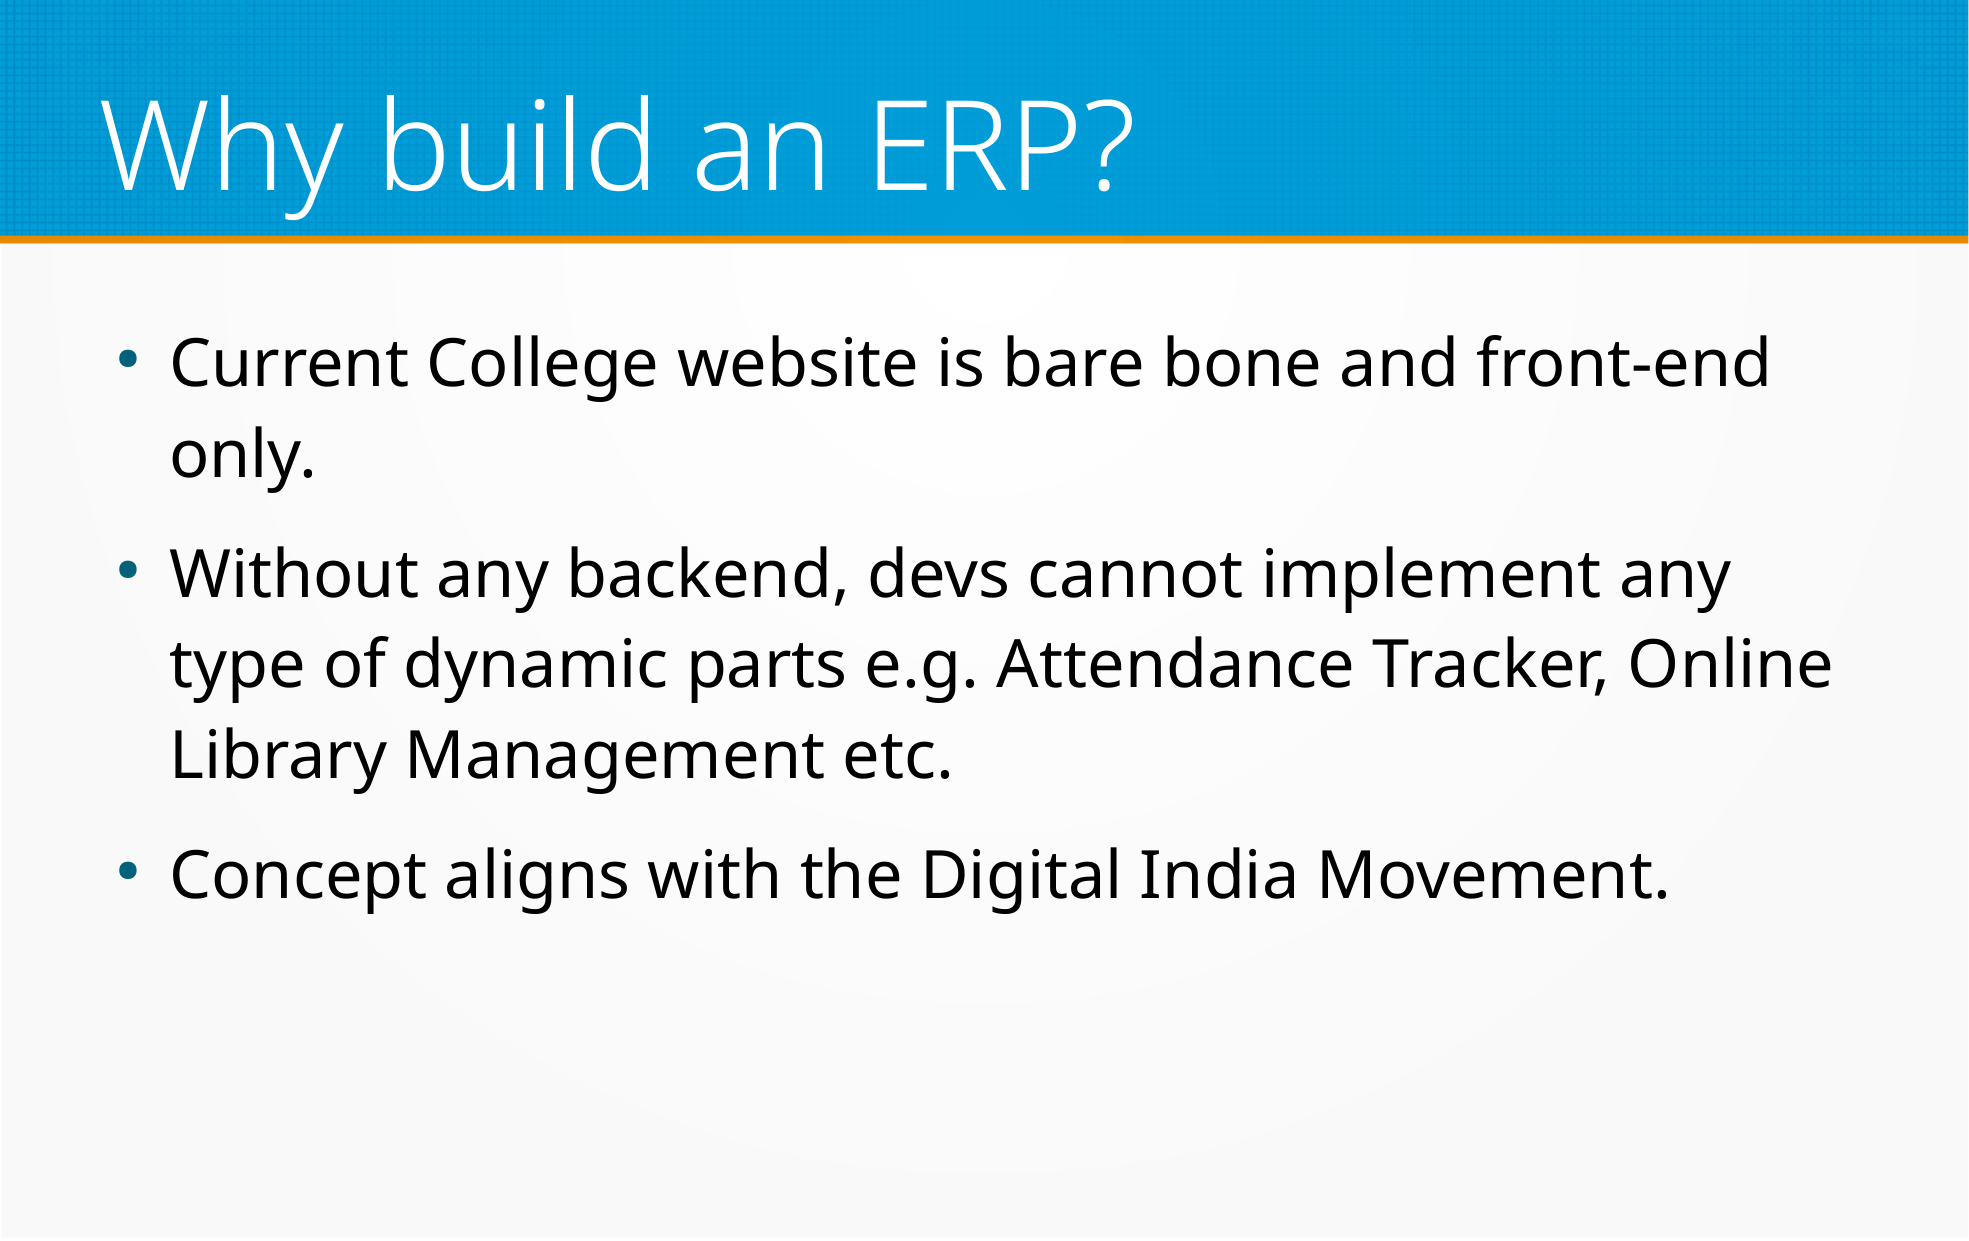

# Why build an ERP?
Current College website is bare bone and front-end only.
Without any backend, devs cannot implement any type of dynamic parts e.g. Attendance Tracker, Online Library Management etc.
Concept aligns with the Digital India Movement.